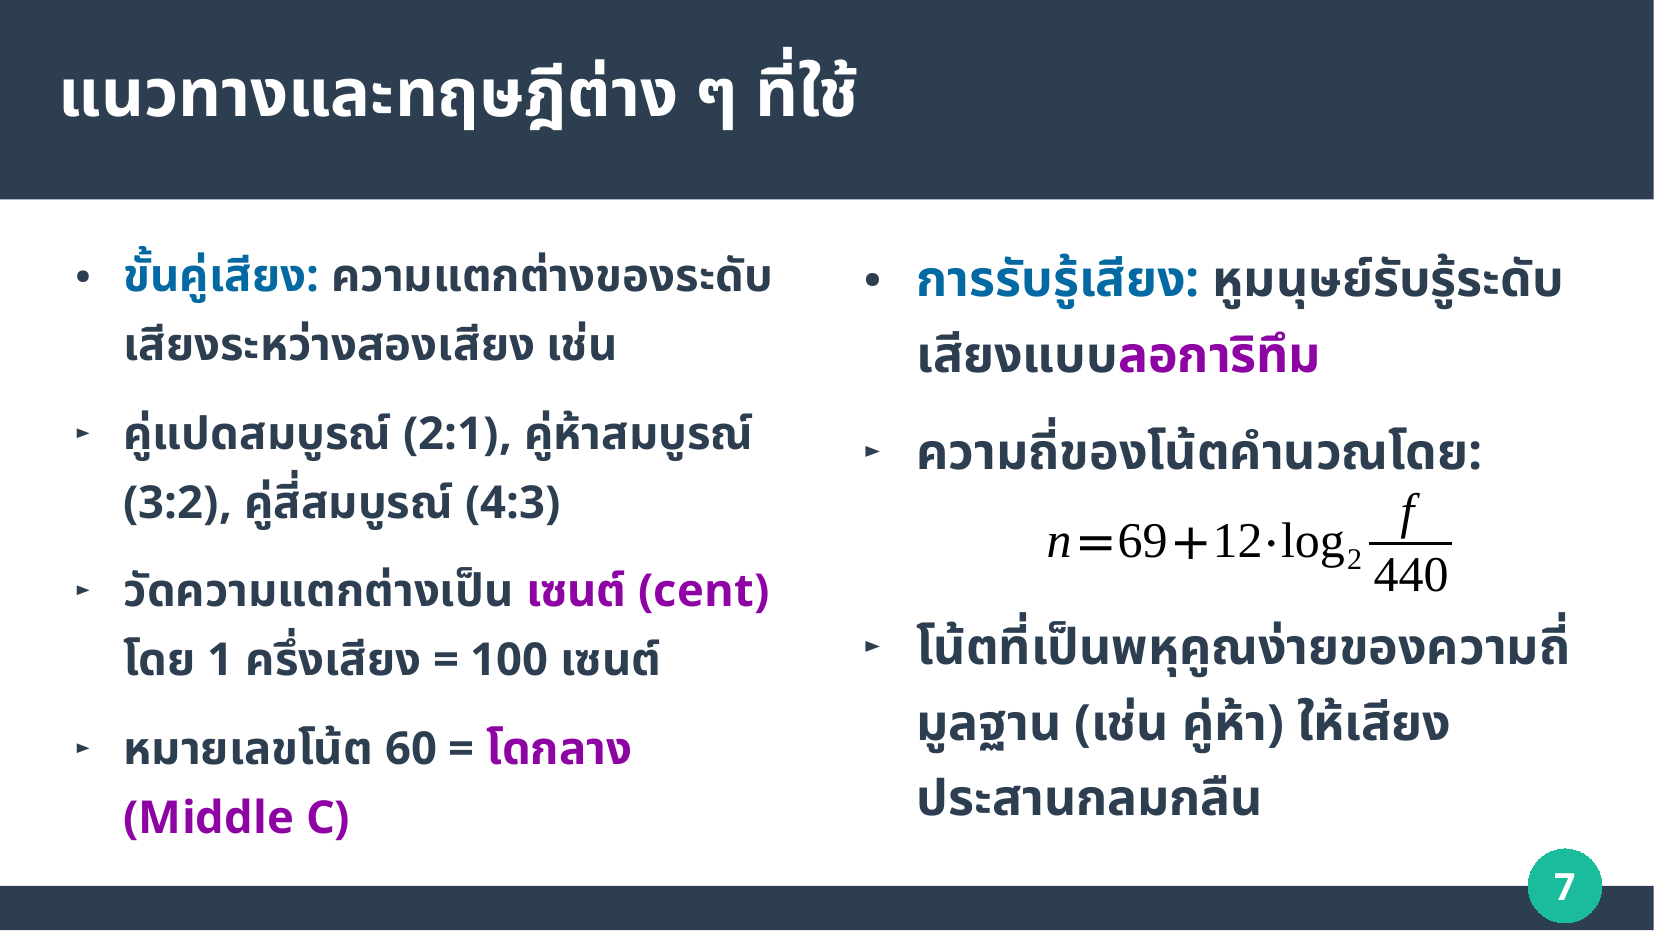

# แนวทางและทฤษฎีต่าง ๆ ที่ใช้
ขั้นคู่เสียง: ความแตกต่างของระดับเสียงระหว่างสองเสียง เช่น
คู่แปดสมบูรณ์ (2:1), คู่ห้าสมบูรณ์ (3:2), คู่สี่สมบูรณ์ (4:3)
วัดความแตกต่างเป็น เซนต์ (cent) โดย 1 ครึ่งเสียง = 100 เซนต์
หมายเลขโน้ต 60 = โดกลาง (Middle C)
การรับรู้เสียง: หูมนุษย์รับรู้ระดับเสียงแบบลอการิทึม
ความถี่ของโน้ตคำนวณโดย:
โน้ตที่เป็นพหุคูณง่ายของความถี่มูลฐาน (เช่น คู่ห้า) ให้เสียงประสานกลมกลืน
7